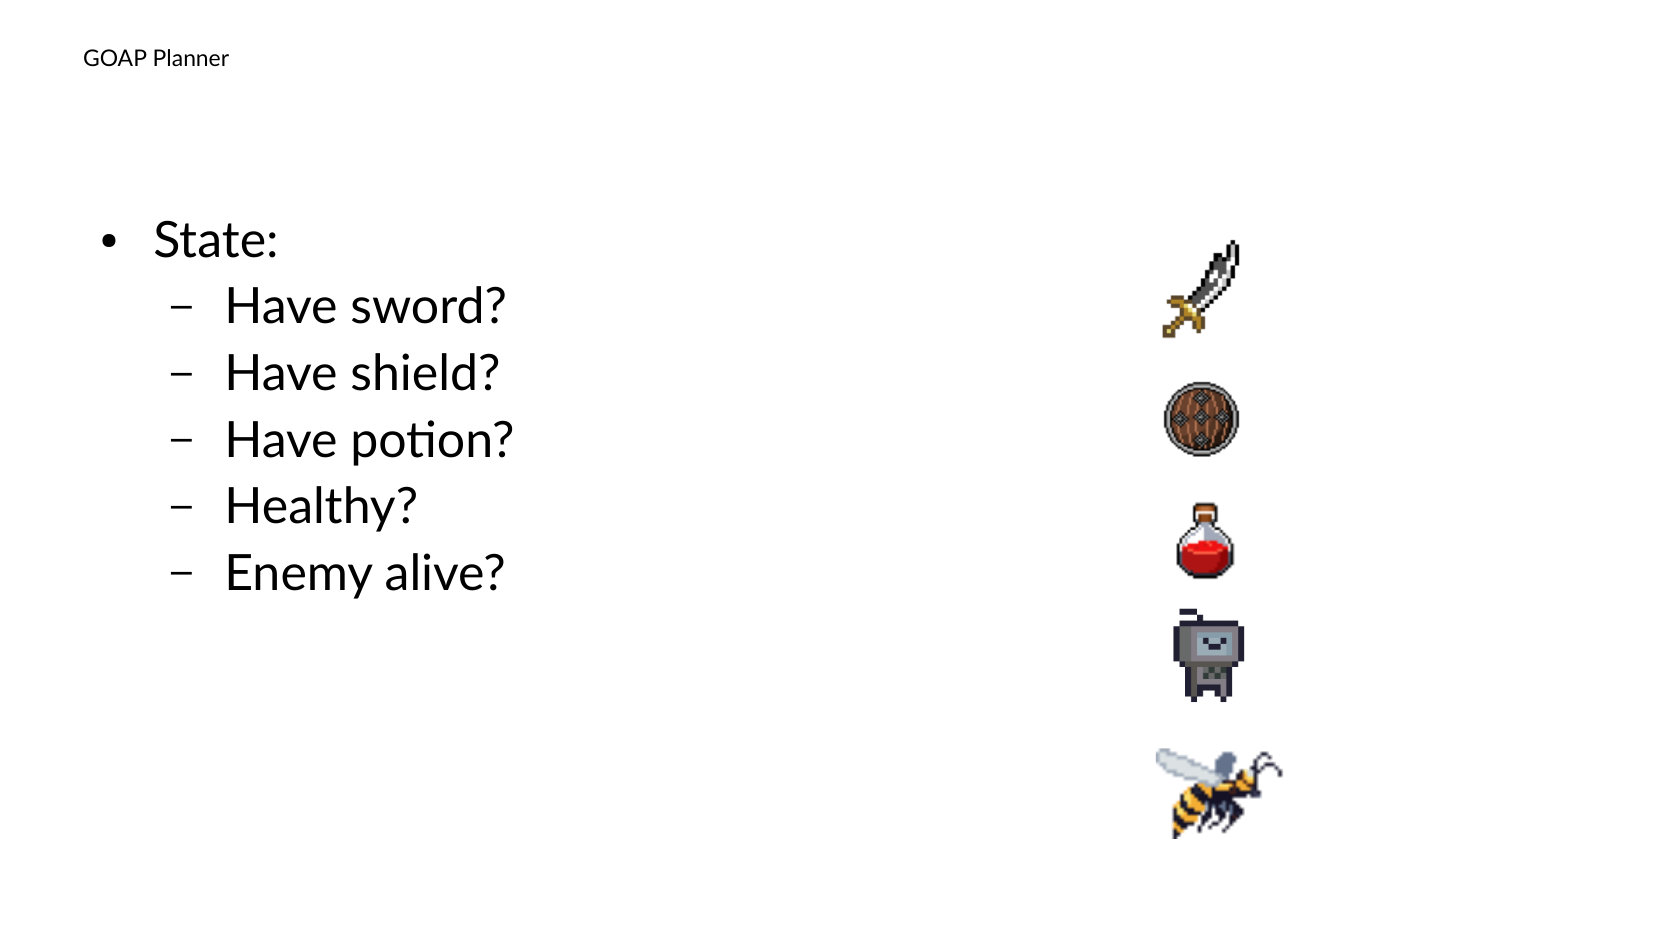

# GOAP Planner
State:
Have sword?
Have shield?
Have potion?
Healthy?
Enemy alive?